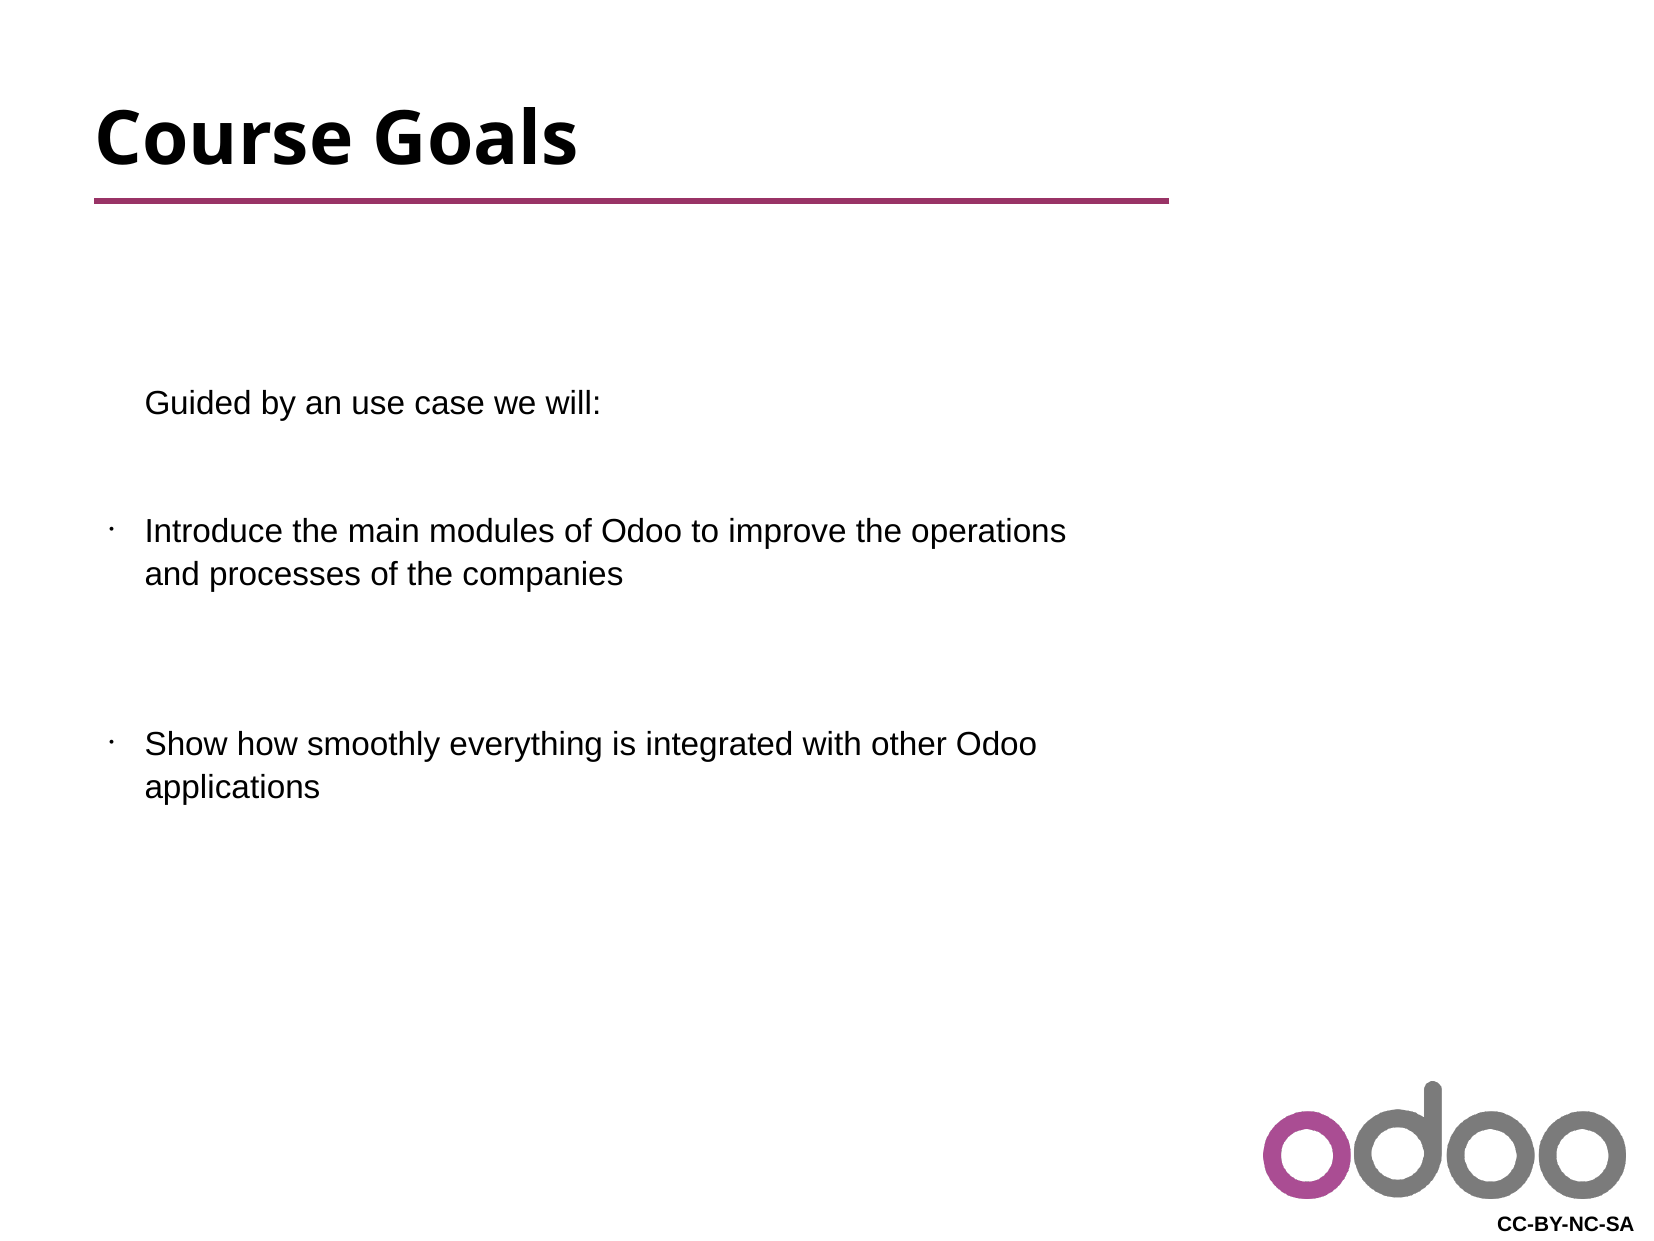

# Course Goals
Guided by an use case we will:
Introduce the main modules of Odoo to improve the operations and processes of the companies
Show how smoothly everything is integrated with other Odoo applications
CC-BY-NC-SA